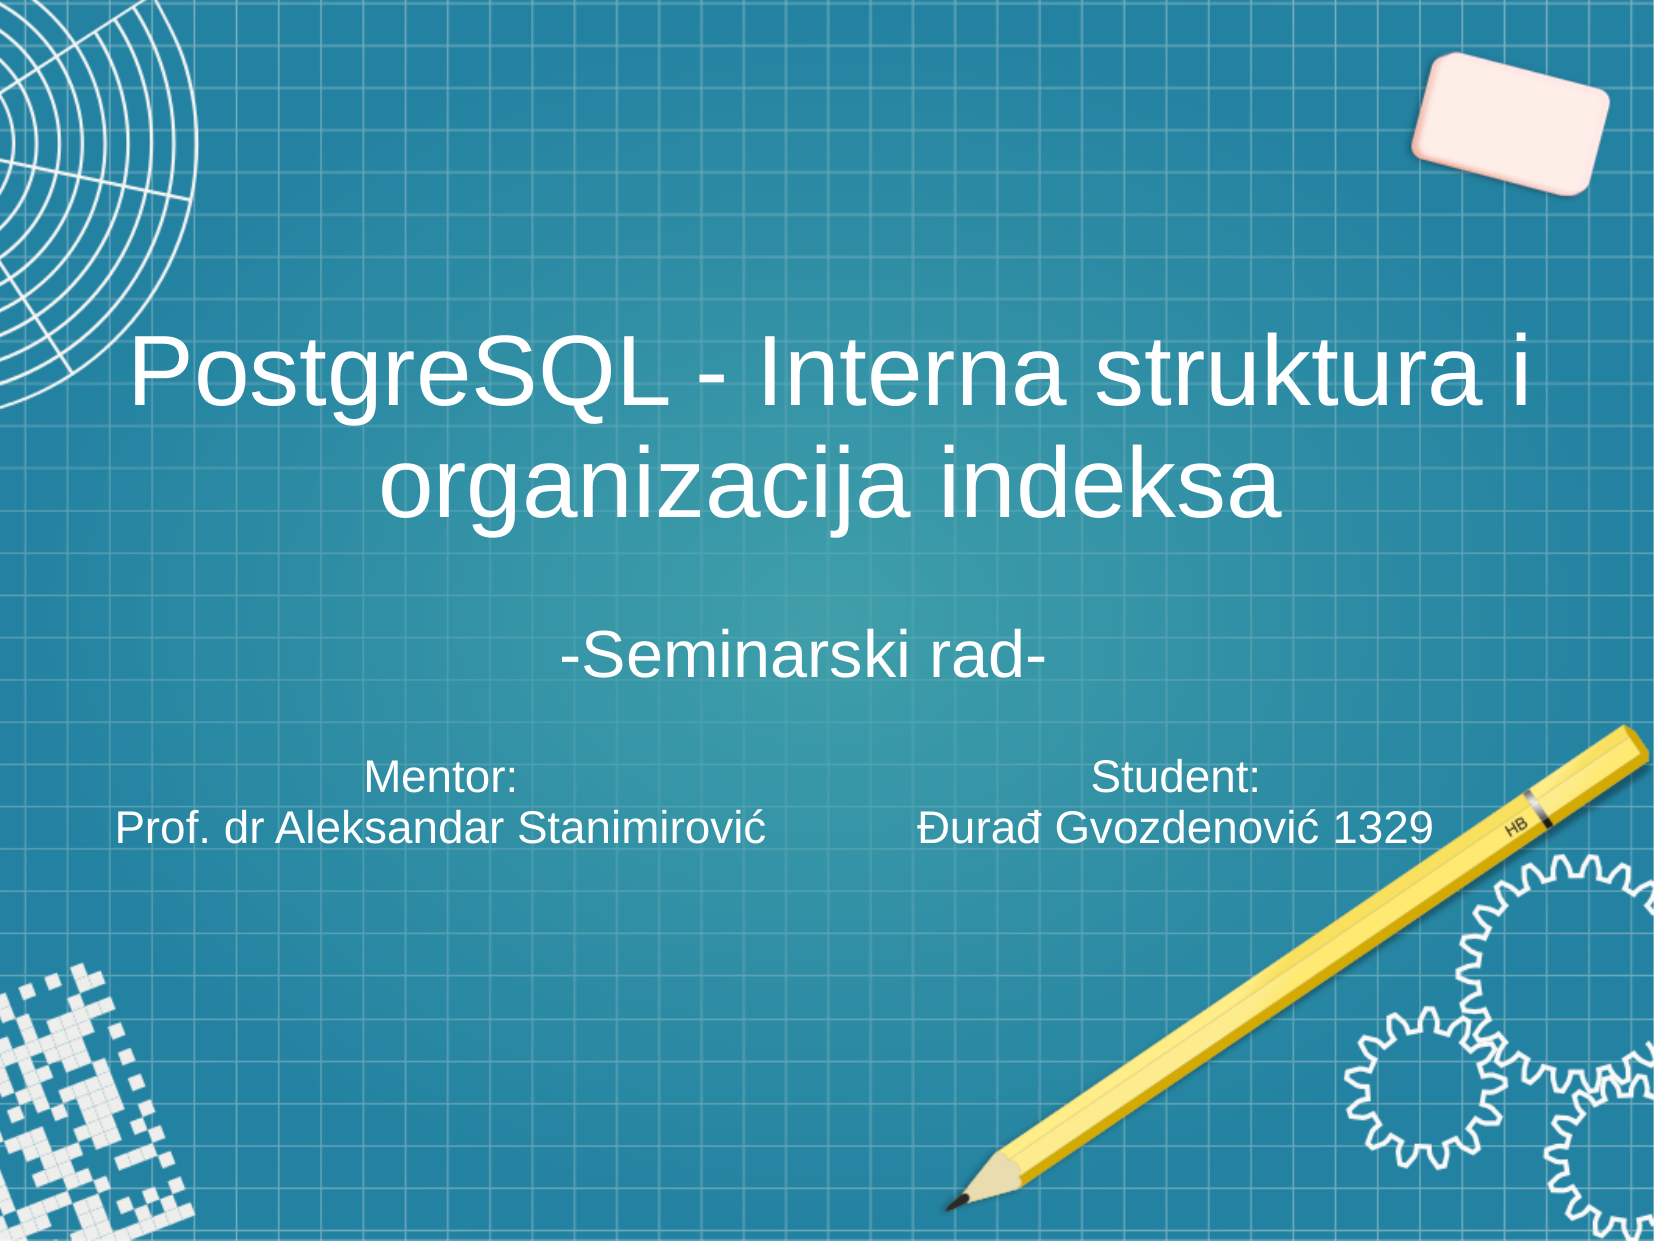

# PostgreSQL - Interna struktura i organizacija indeksa
-Seminarski rad-
Mentor:
Prof. dr Aleksandar Stanimirović
Student:
Đurađ Gvozdenović 1329